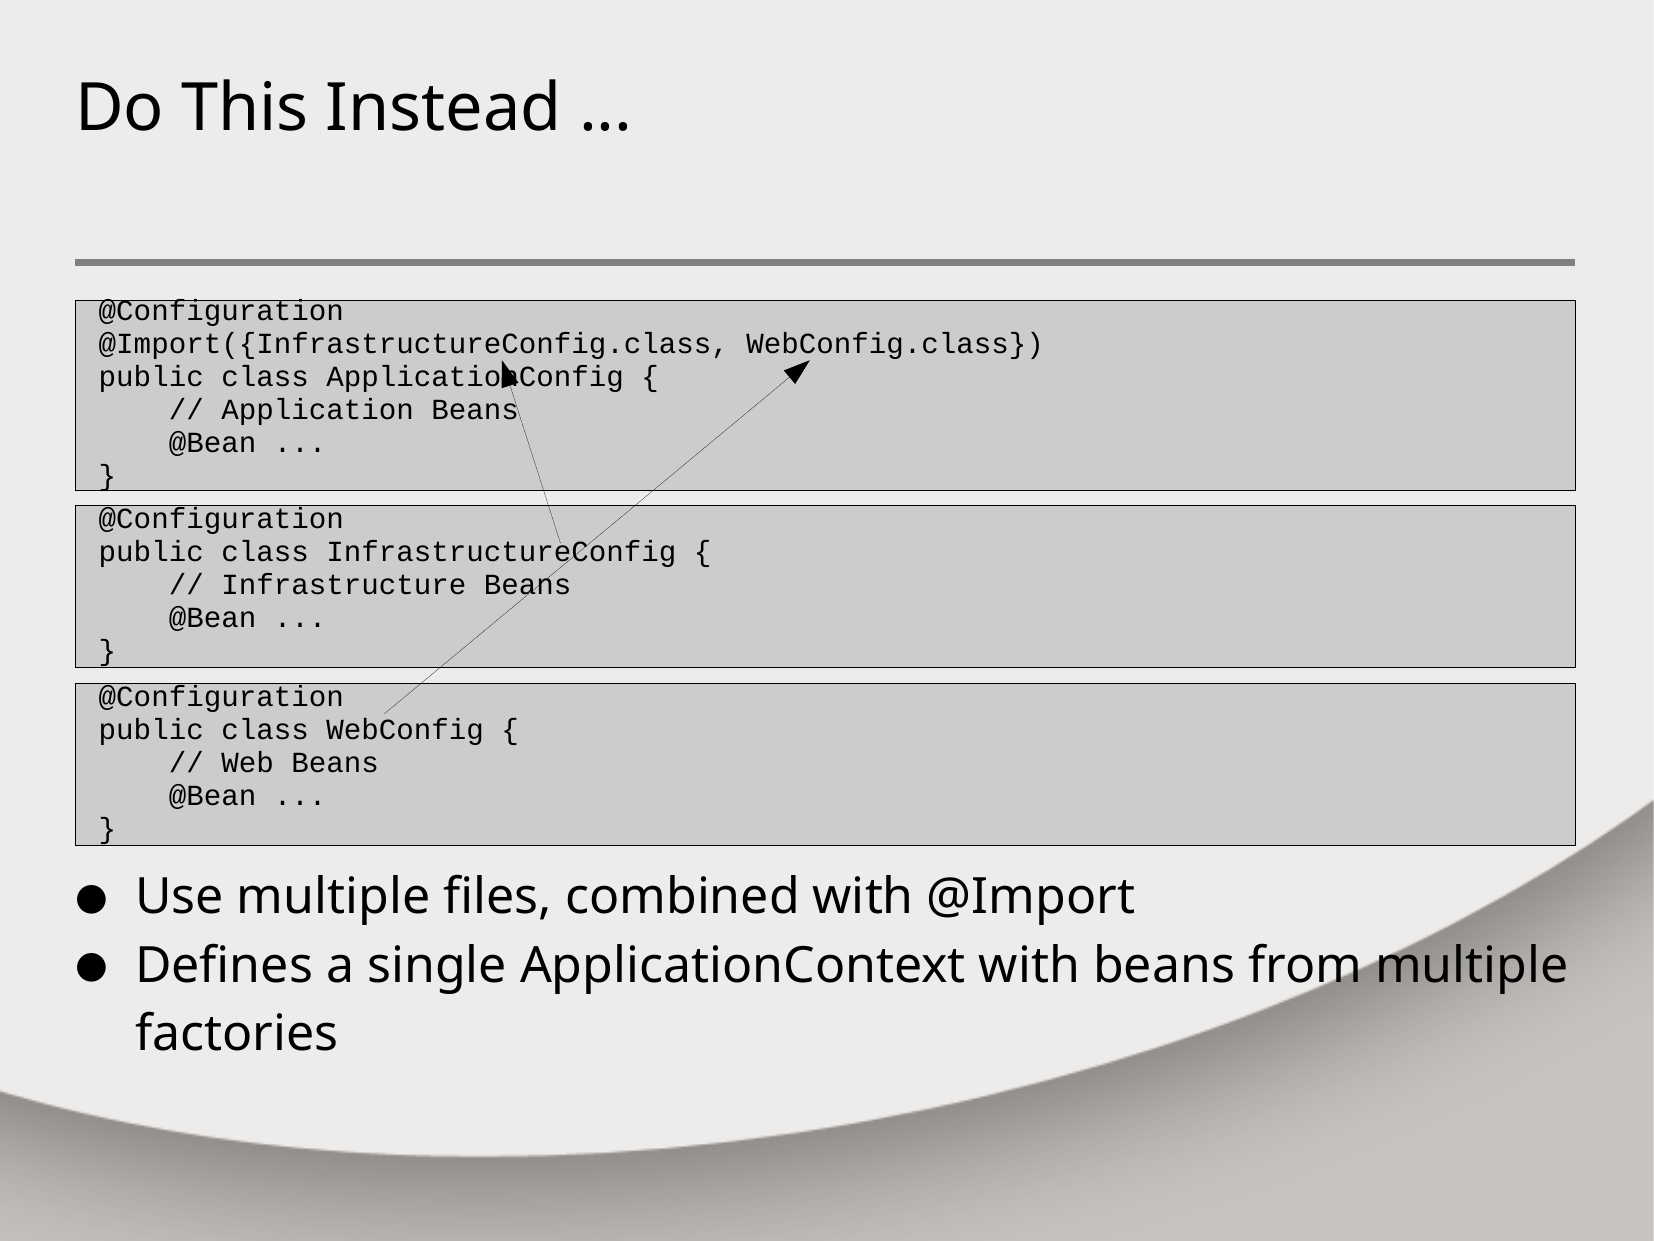

# Do This Instead ...
@Configuration
@Import({InfrastructureConfig.class, WebConfig.class})
public class ApplicationConfig {
 // Application Beans
 @Bean ...
}
Use multiple files, combined with @Import
Defines a single ApplicationContext with beans from multiple factories
@Configuration
public class InfrastructureConfig {
 // Infrastructure Beans
 @Bean ...
}
@Configuration
public class WebConfig {
 // Web Beans
 @Bean ...
}